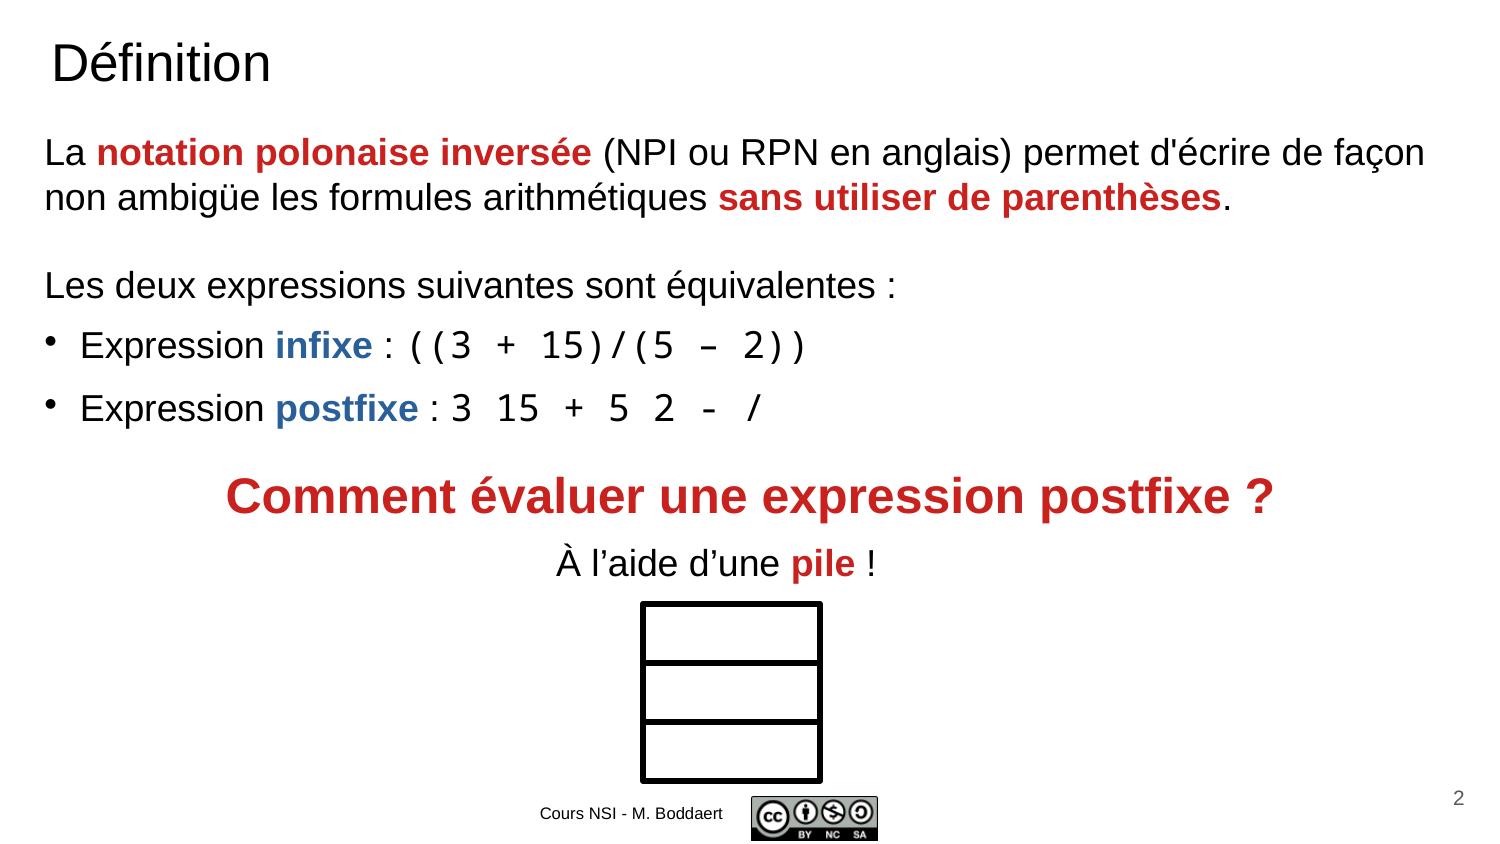

# Définition
La notation polonaise inversée (NPI ou RPN en anglais) permet d'écrire de façon non ambigüe les formules arithmétiques sans utiliser de parenthèses.
Les deux expressions suivantes sont équivalentes :
Expression infixe : ((3 + 15)/(5 – 2))
Expression postfixe : 3 15 + 5 2 - /
Comment évaluer une expression postfixe ?
À l’aide d’une pile !
2